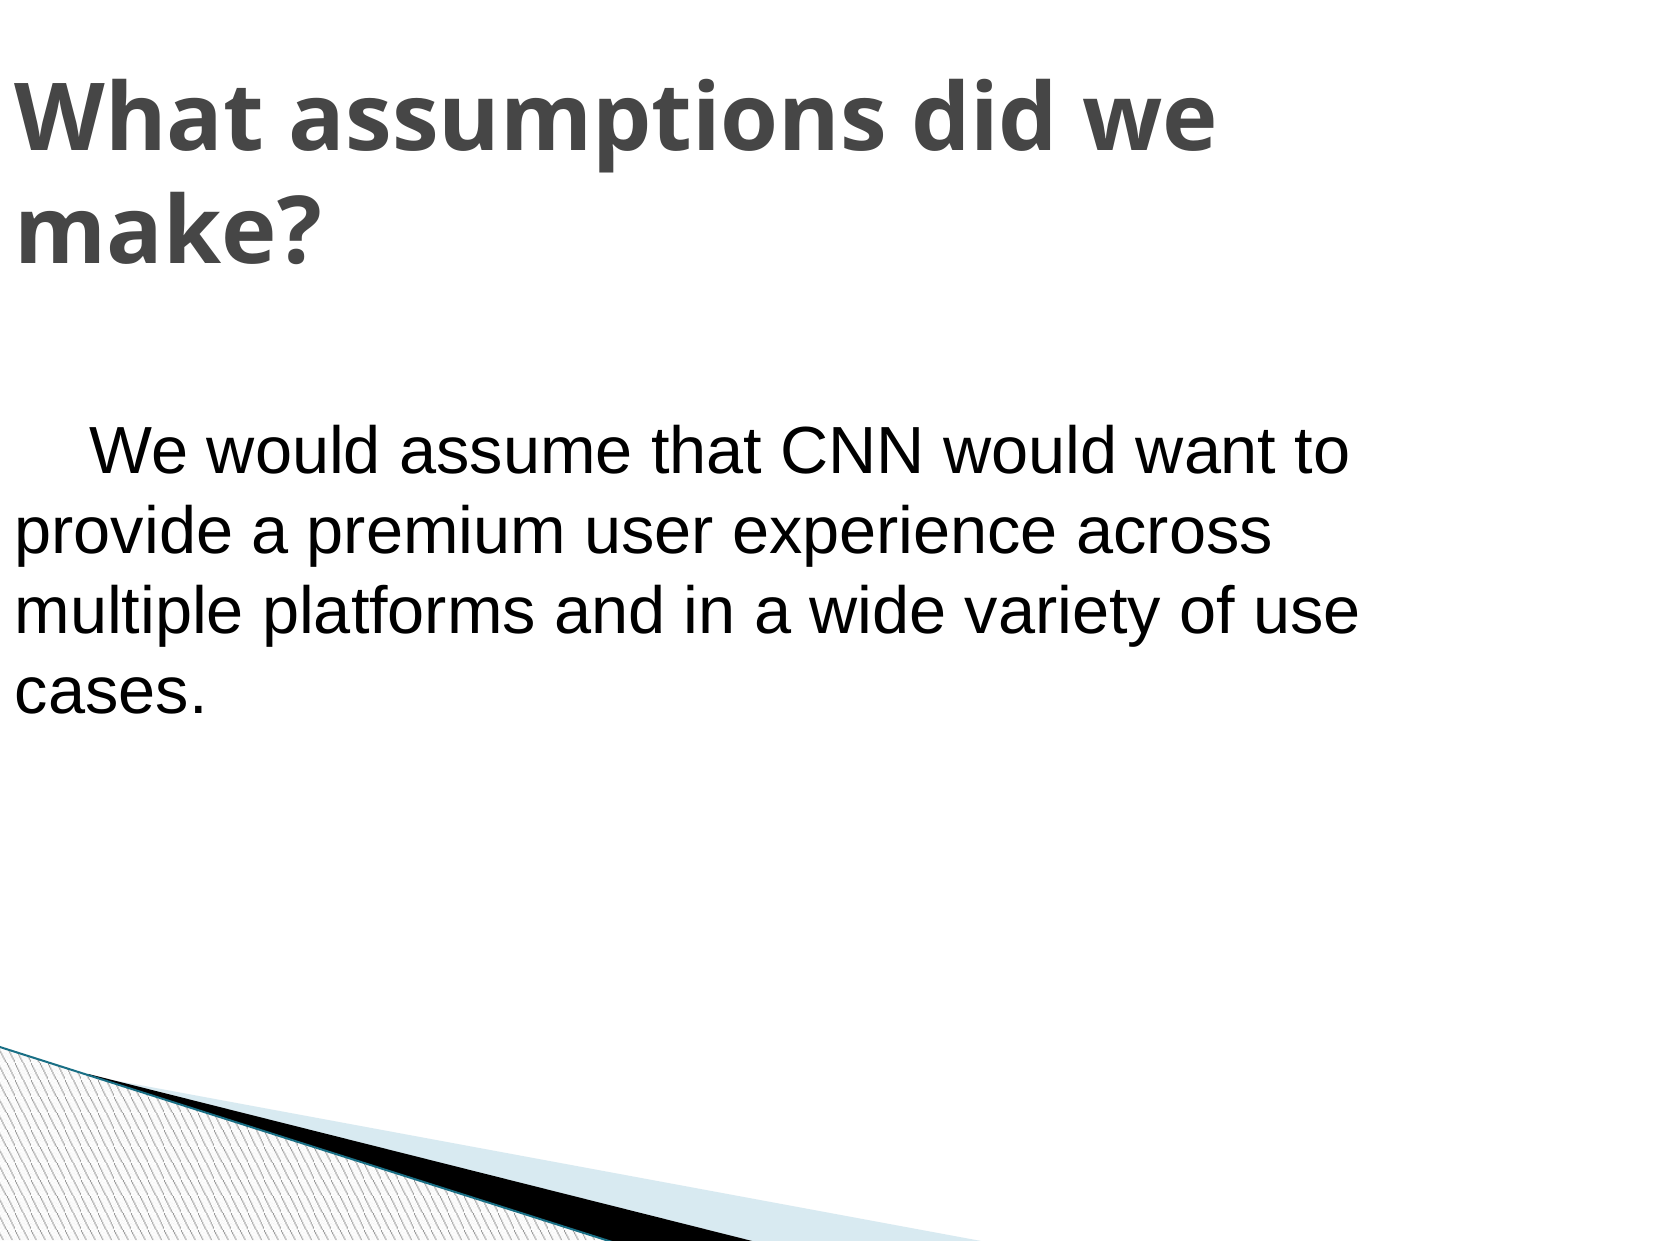

# What assumptions did we make?
	We would assume that CNN would want to provide a premium user experience across multiple platforms and in a wide variety of use cases.